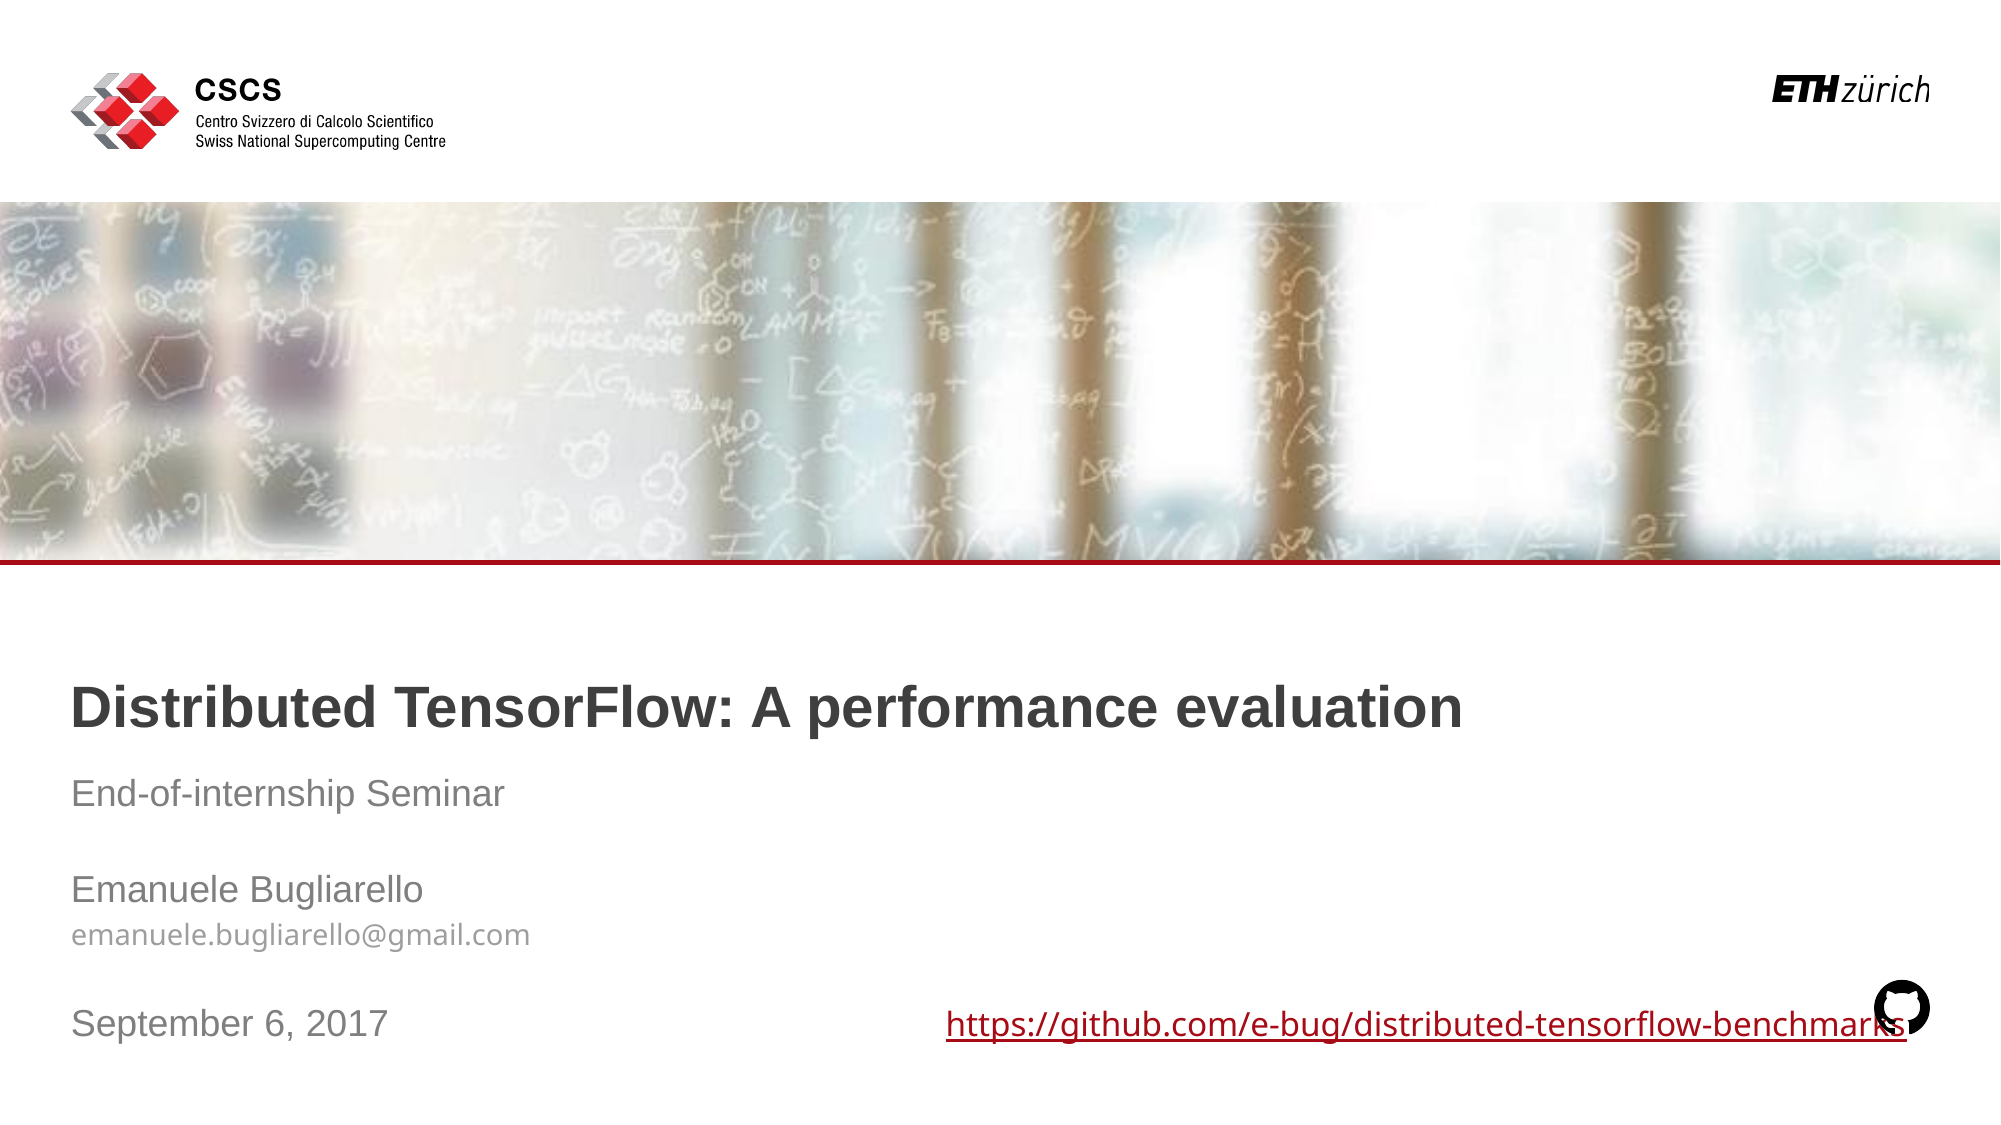

# Distributed TensorFlow: A performance evaluation
End-of-internship Seminar
Emanuele Bugliarello
emanuele.bugliarello@gmail.com
September 6, 2017 https://github.com/e-bug/distributed-tensorflow-benchmarks